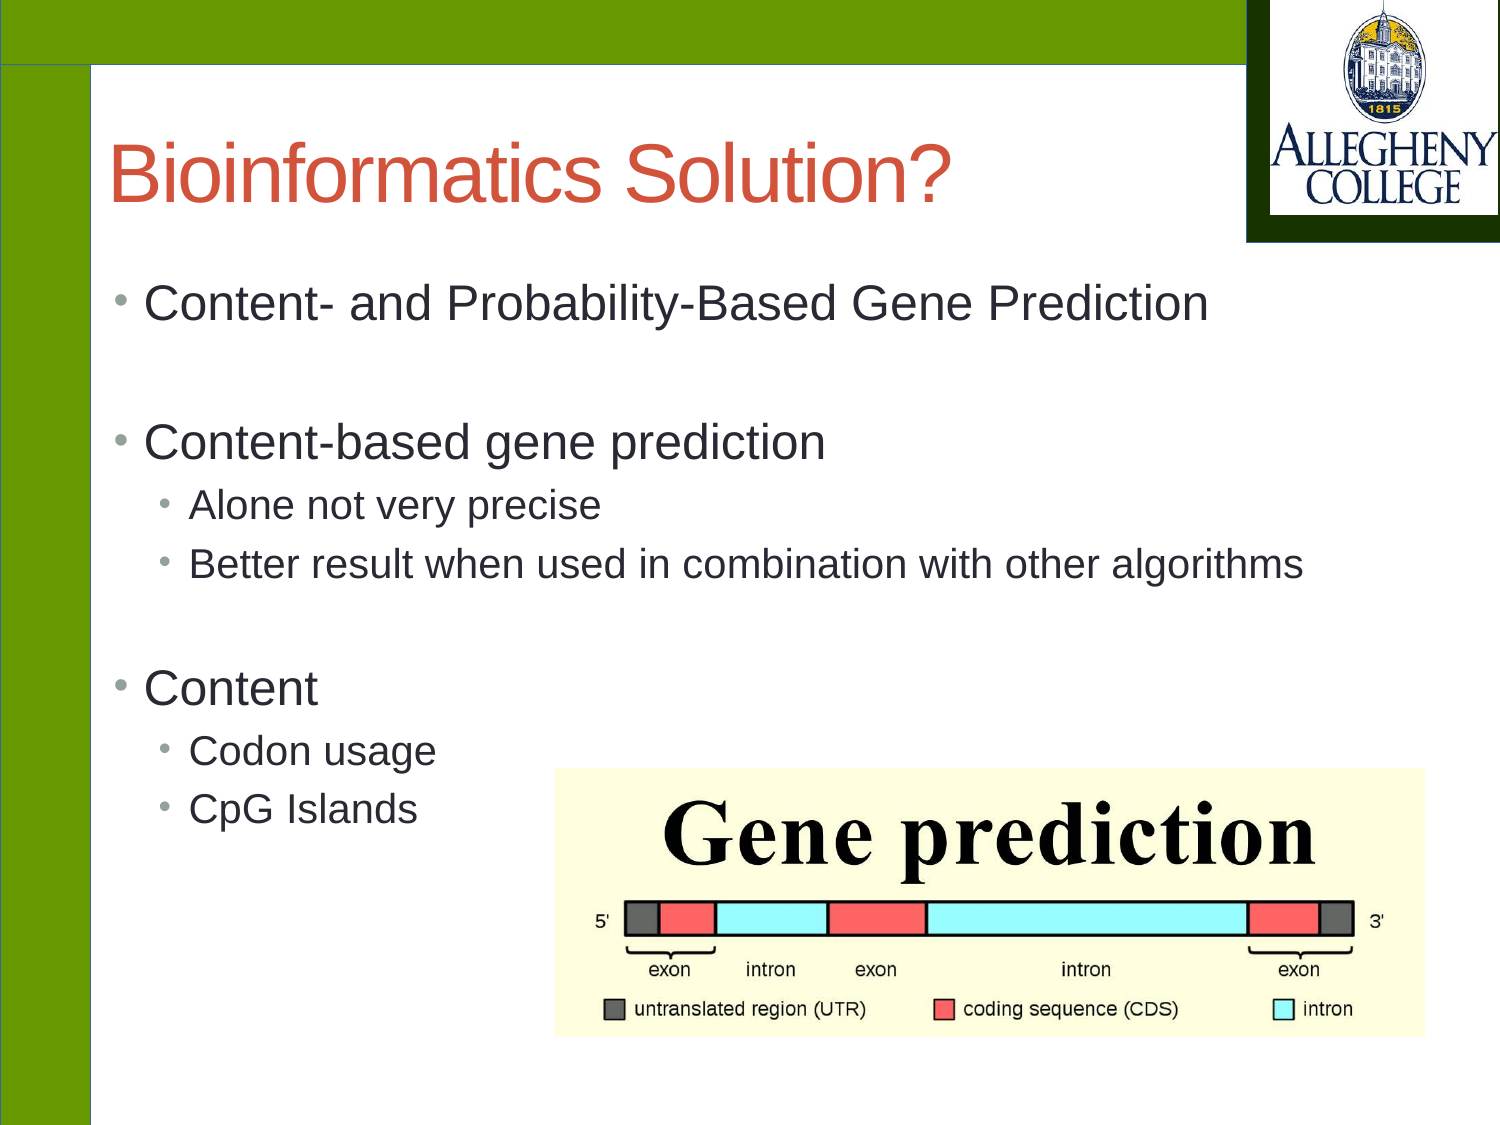

# Bioinformatics Solution?
Content- and Probability-Based Gene Prediction
Content-based gene prediction
Alone not very precise
Better result when used in combination with other algorithms
Content
Codon usage
CpG Islands